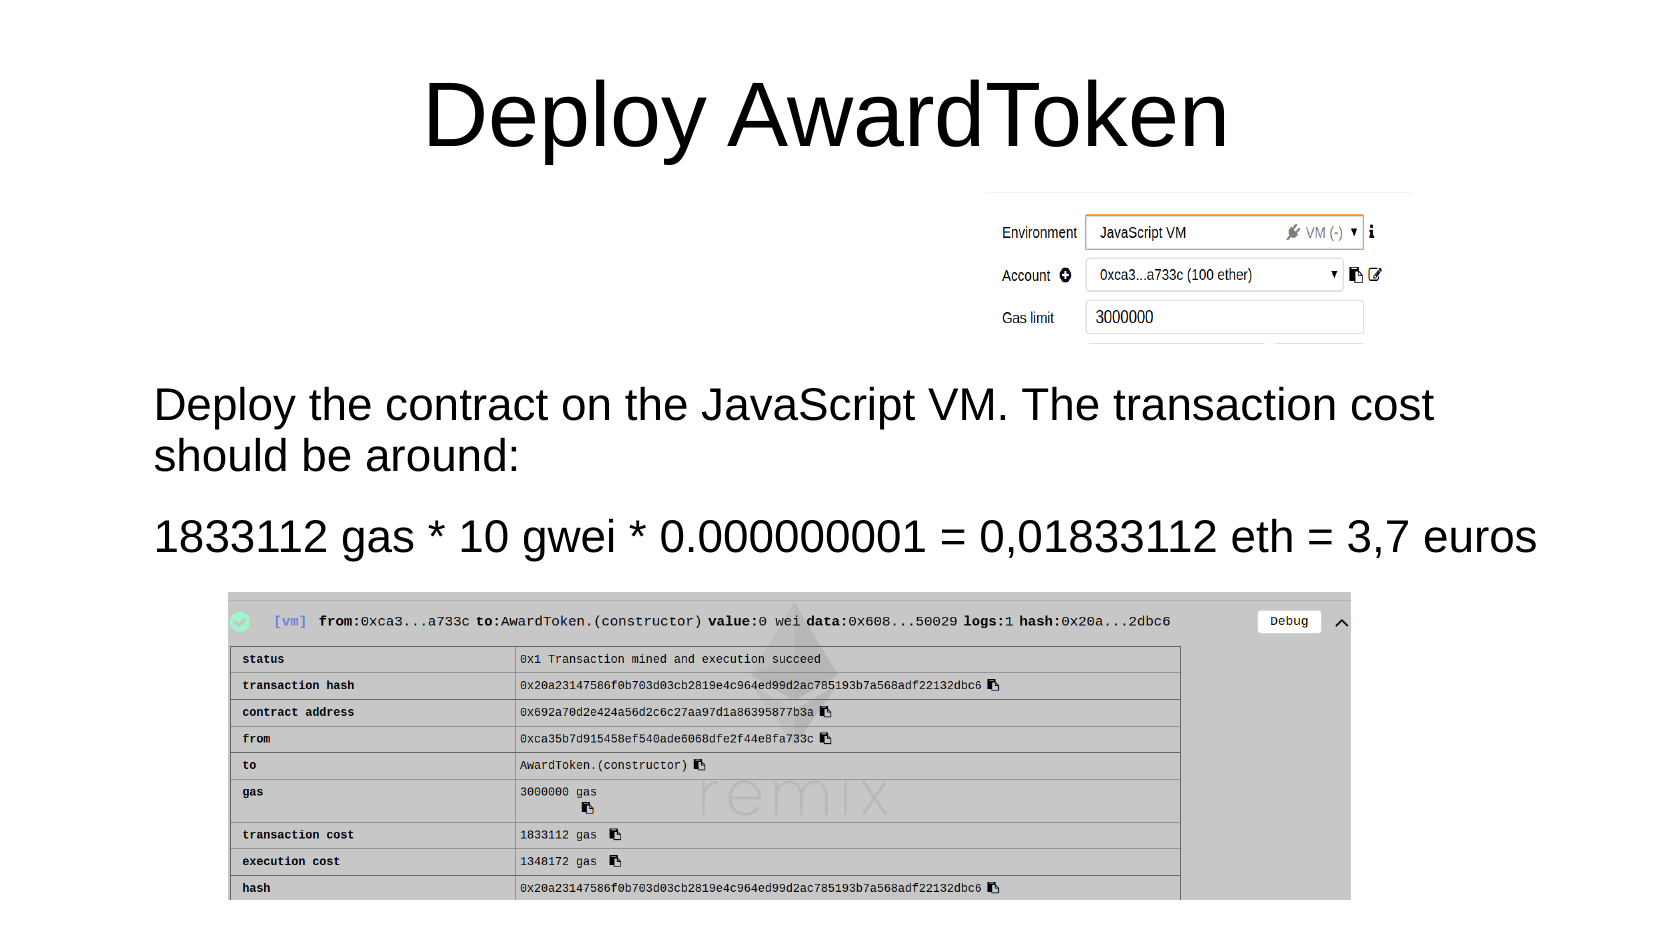

# Deploy AwardToken
Deploy the contract on the JavaScript VM. The transaction cost should be around:
1833112 gas * 10 gwei * 0.000000001 = 0,01833112 eth = 3,7 euros